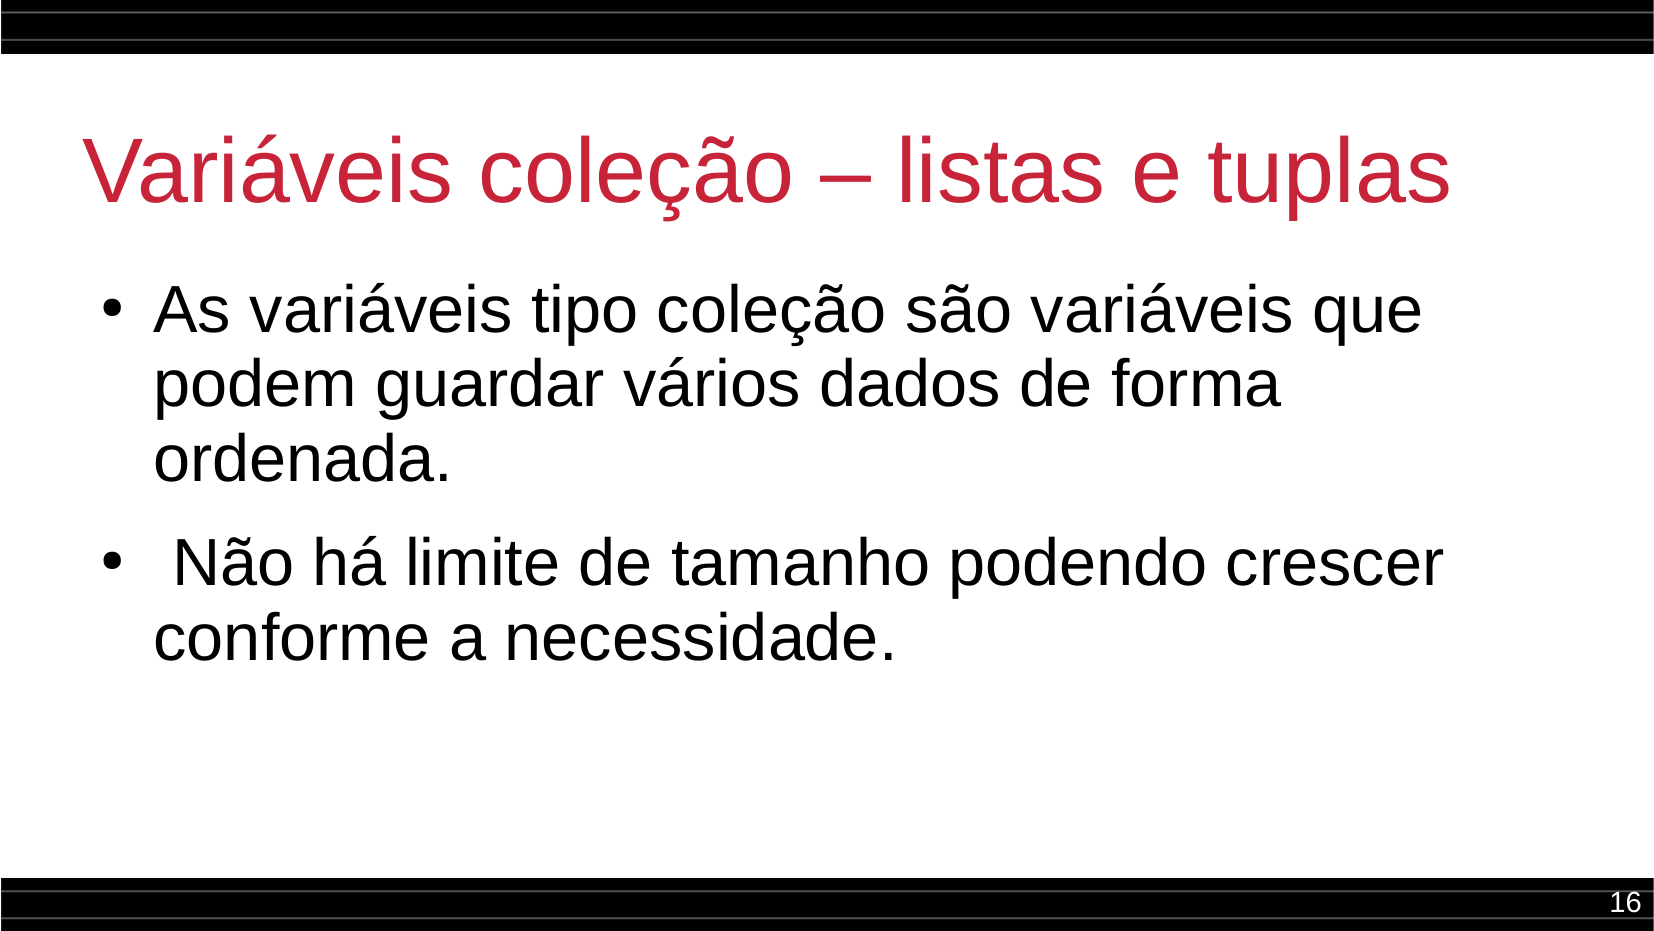

# Variáveis coleção – listas e tuplas
As variáveis tipo coleção são variáveis que podem guardar vários dados de forma ordenada.
 Não há limite de tamanho podendo crescer conforme a necessidade.